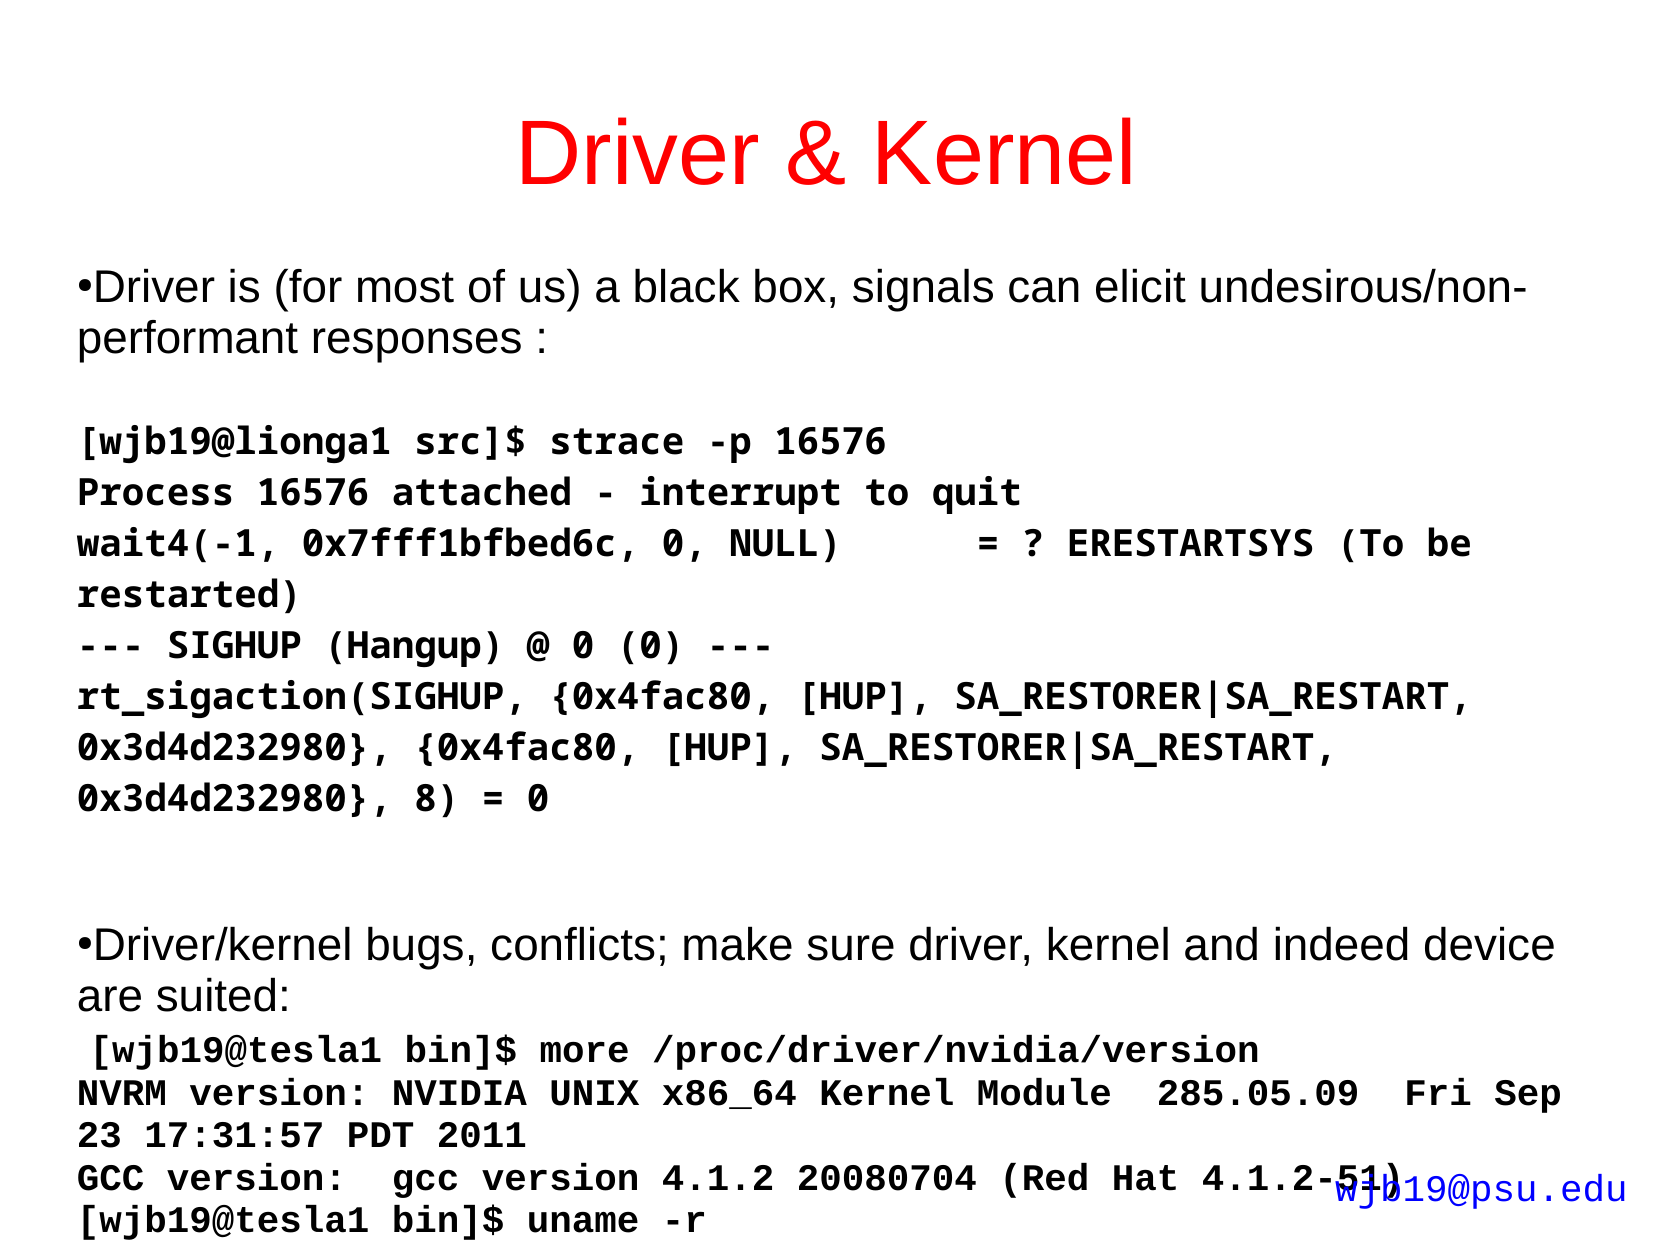

# Driver & Kernel
Driver is (for most of us) a black box, signals can elicit undesirous/non-performant responses :
[wjb19@lionga1 src]$ strace -p 16576
Process 16576 attached - interrupt to quit
wait4(-1, 0x7fff1bfbed6c, 0, NULL) = ? ERESTARTSYS (To be restarted)
--- SIGHUP (Hangup) @ 0 (0) ---
rt_sigaction(SIGHUP, {0x4fac80, [HUP], SA_RESTORER|SA_RESTART, 0x3d4d232980}, {0x4fac80, [HUP], SA_RESTORER|SA_RESTART, 0x3d4d232980}, 8) = 0
Driver/kernel bugs, conflicts; make sure driver, kernel and indeed device are suited:
 [wjb19@tesla1 bin]$ more /proc/driver/nvidia/version
NVRM version: NVIDIA UNIX x86_64 Kernel Module 285.05.09 Fri Sep 23 17:31:57 PDT 2011
GCC version: gcc version 4.1.2 20080704 (Red Hat 4.1.2-51)
[wjb19@tesla1 bin]$ uname -r
2.6.18-274.7.1.el5
wjb19@psu.edu